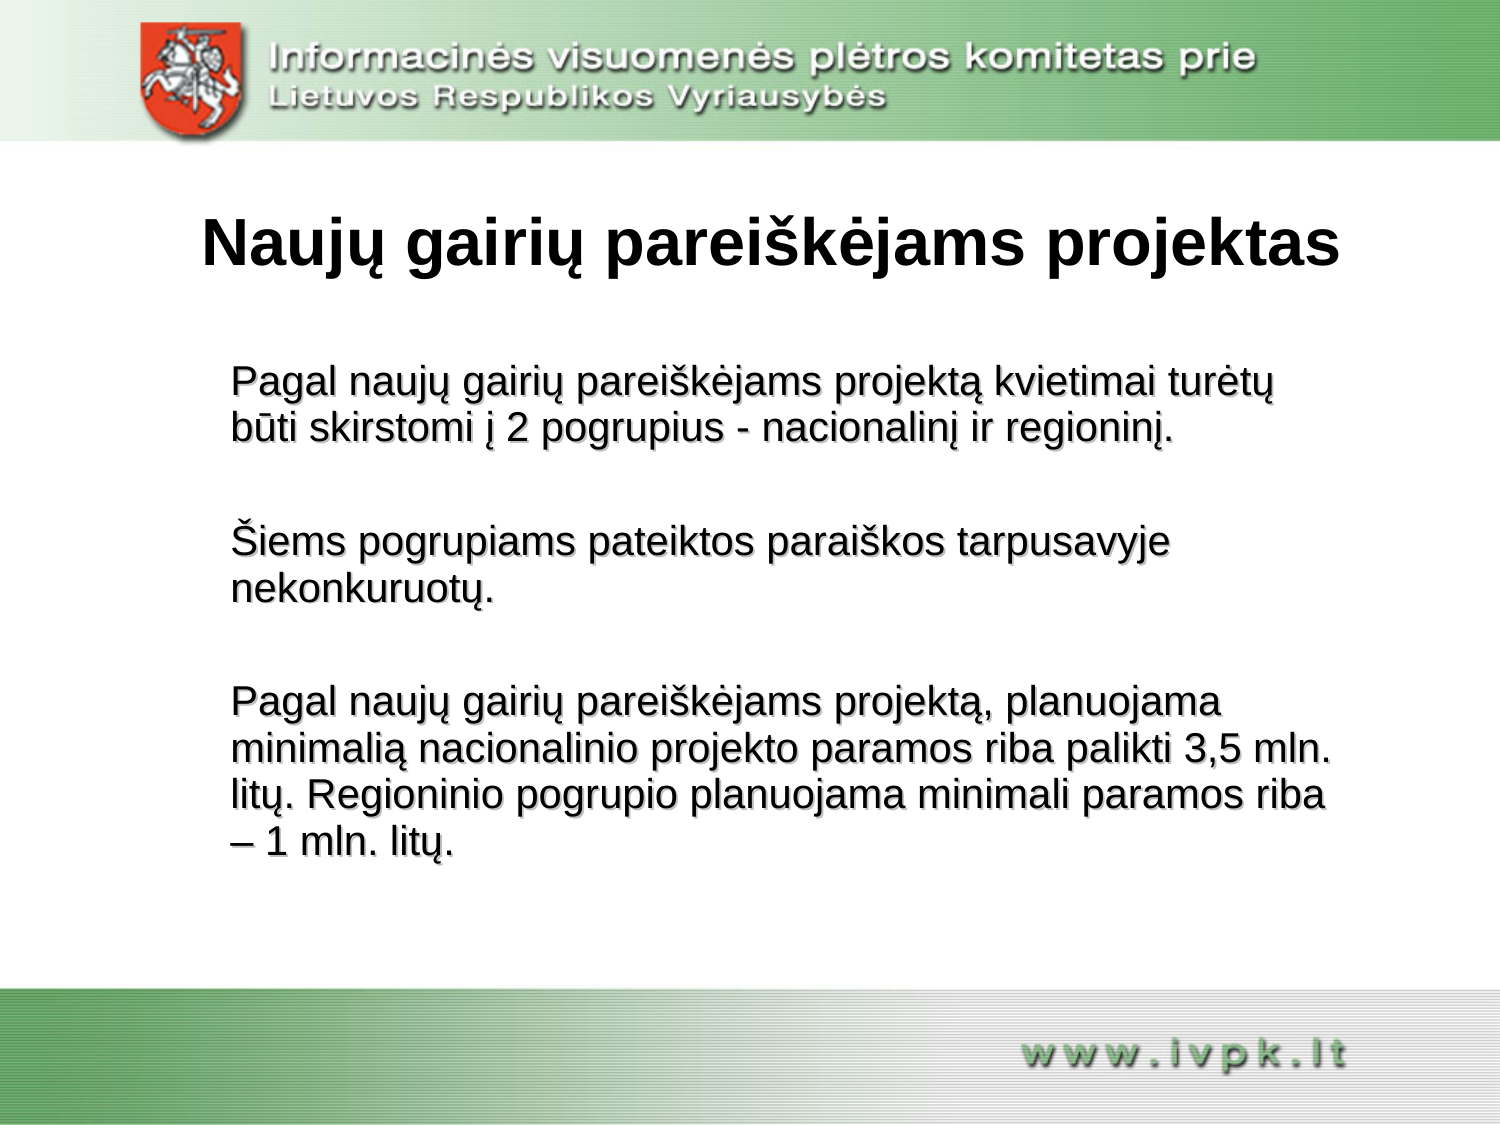

Naujų gairių pareiškėjams projektas
# Pagal naujų gairių pareiškėjams projektą kvietimai turėtų būti skirstomi į 2 pogrupius - nacionalinį ir regioninį.
	Šiems pogrupiams pateiktos paraiškos tarpusavyje nekonkuruotų.
	Pagal naujų gairių pareiškėjams projektą, planuojama minimalią nacionalinio projekto paramos riba palikti 3,5 mln. litų. Regioninio pogrupio planuojama minimali paramos riba – 1 mln. litų.